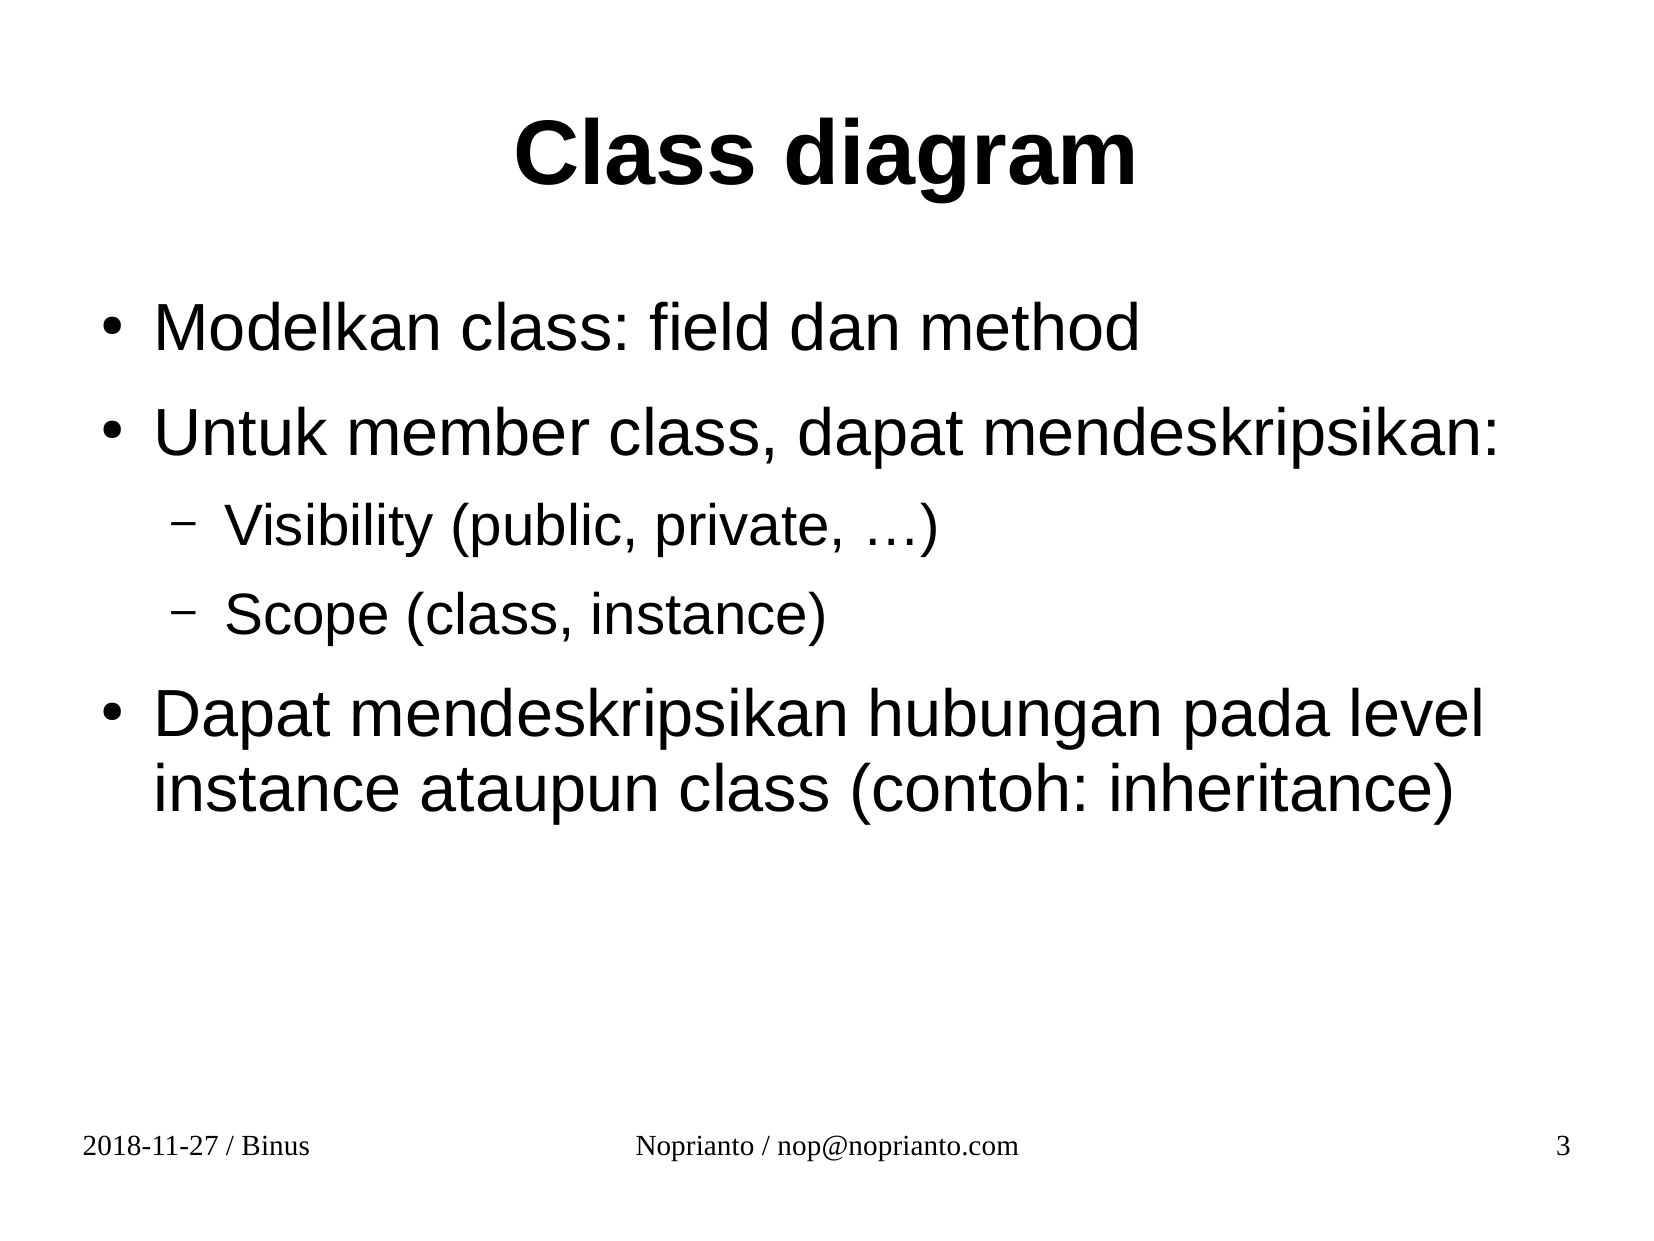

# Class diagram
Modelkan class: field dan method
Untuk member class, dapat mendeskripsikan:
Visibility (public, private, …)
Scope (class, instance)
Dapat mendeskripsikan hubungan pada level instance ataupun class (contoh: inheritance)
2018-11-27 / Binus
Noprianto / nop@noprianto.com
3